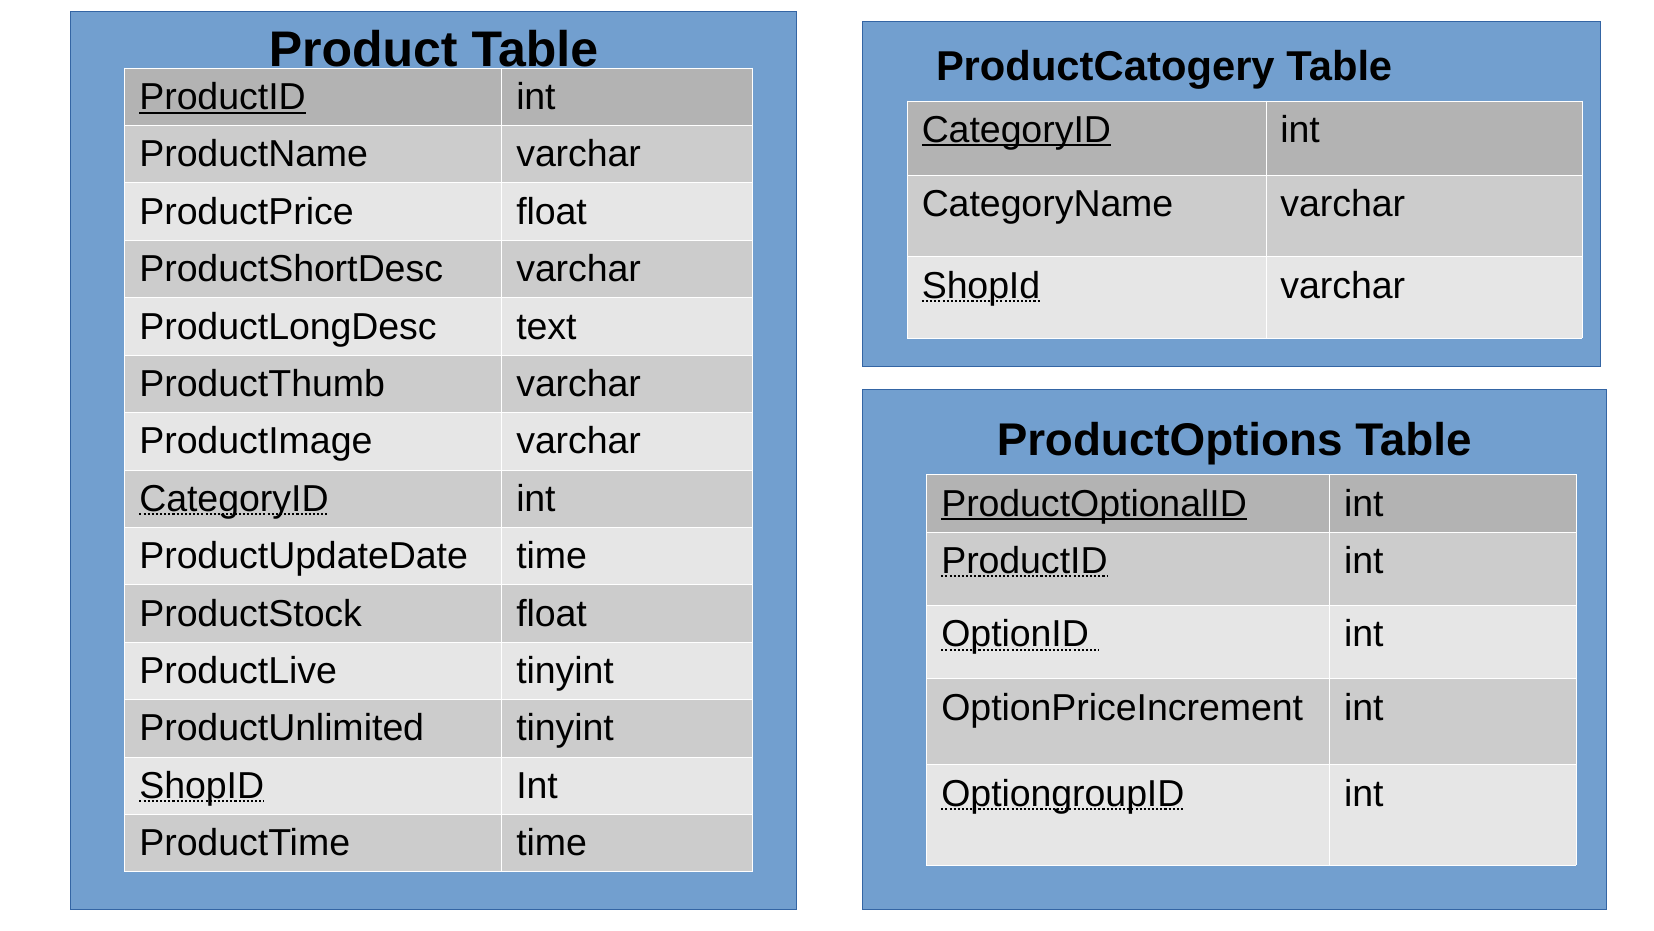

Product Table
ProductCatogery Table
| ProductID | int |
| --- | --- |
| ProductName | varchar |
| ProductPrice | float |
| ProductShortDesc | varchar |
| ProductLongDesc | text |
| ProductThumb | varchar |
| ProductImage | varchar |
| CategoryID | int |
| ProductUpdateDate | time |
| ProductStock | float |
| ProductLive | tinyint |
| ProductUnlimited | tinyint |
| ShopID | Int |
| ProductTime | time |
| CategoryID | int |
| --- | --- |
| CategoryName | varchar |
| ShopId | varchar |
ProductOptions Table
| ProductOptionalID | int |
| --- | --- |
| ProductID | int |
| OptionID | int |
| OptionPriceIncrement | int |
| OptiongroupID | int |